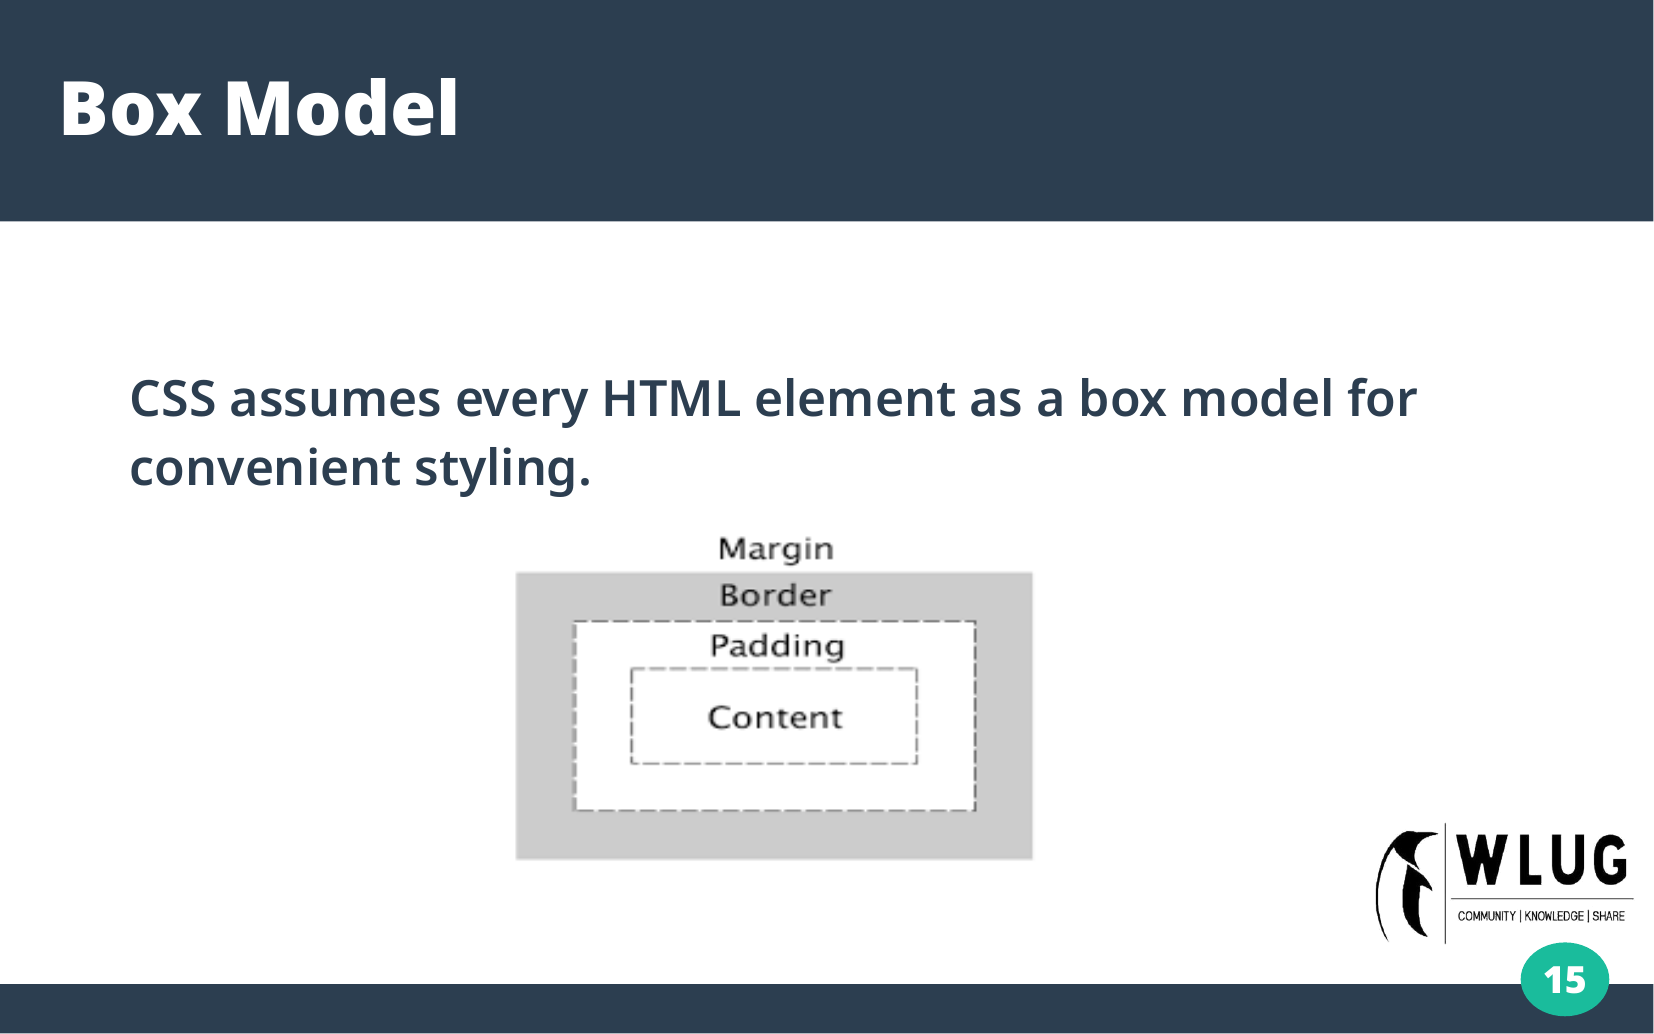

# Box Model
CSS assumes every HTML element as a box model for convenient styling.
15